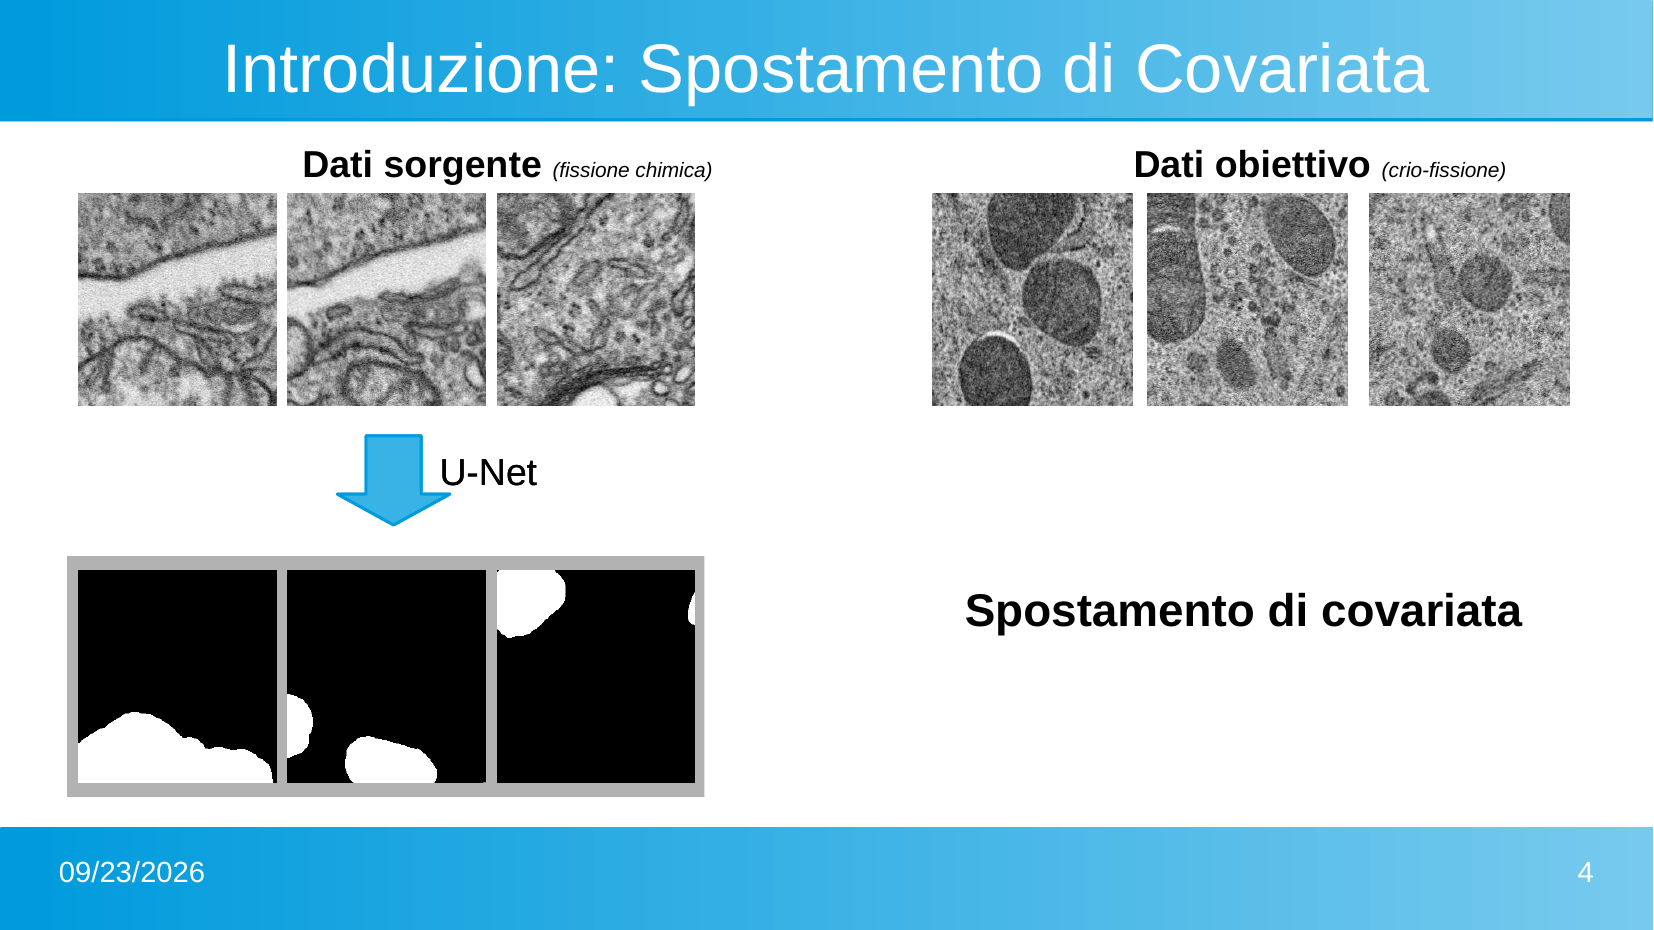

# Introduzione: Spostamento di Covariata
Dati sorgente (fissione chimica)
Dati obiettivo (crio-fissione)
U-Net
U-Net
Spostamento di covariata
4